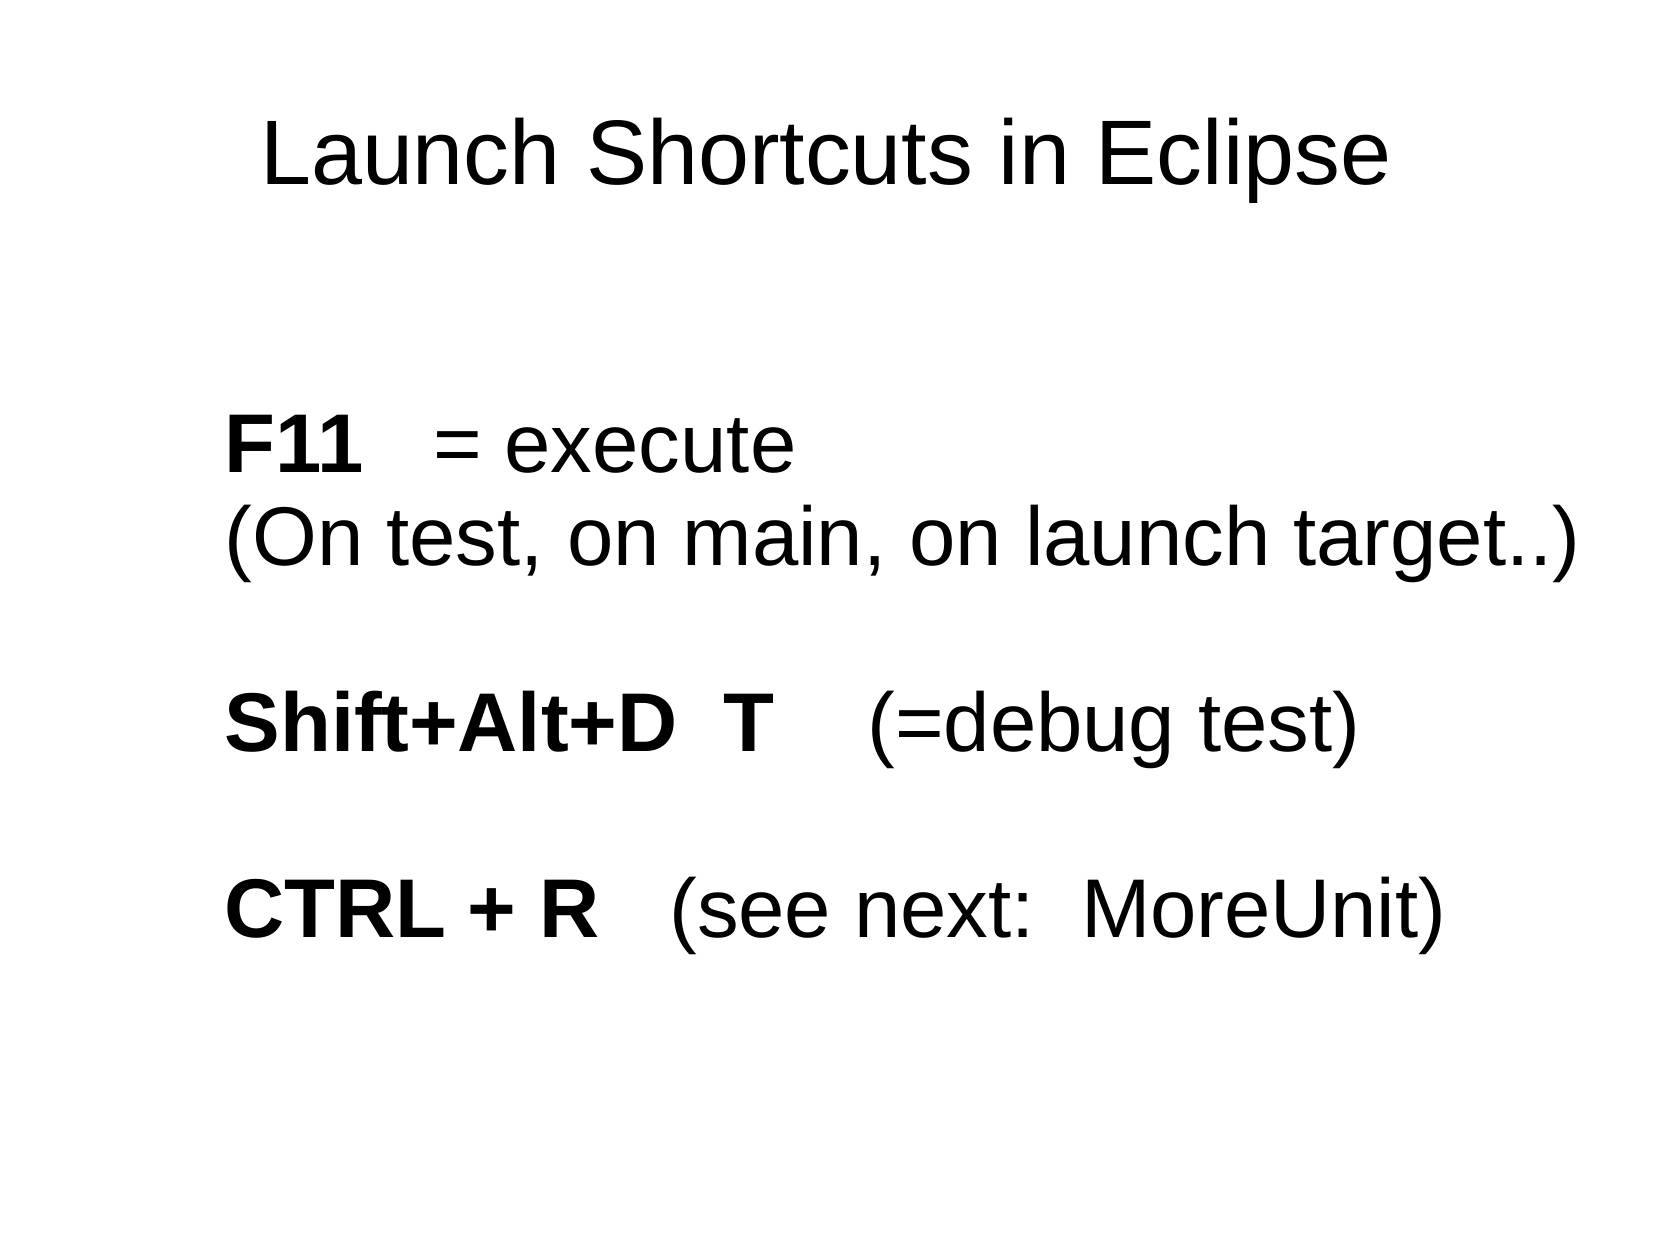

# Launch Shortcuts in Eclipse
F11 = execute
(On test, on main, on launch target..)
Shift+Alt+D T (=debug test)
CTRL + R (see next: MoreUnit)